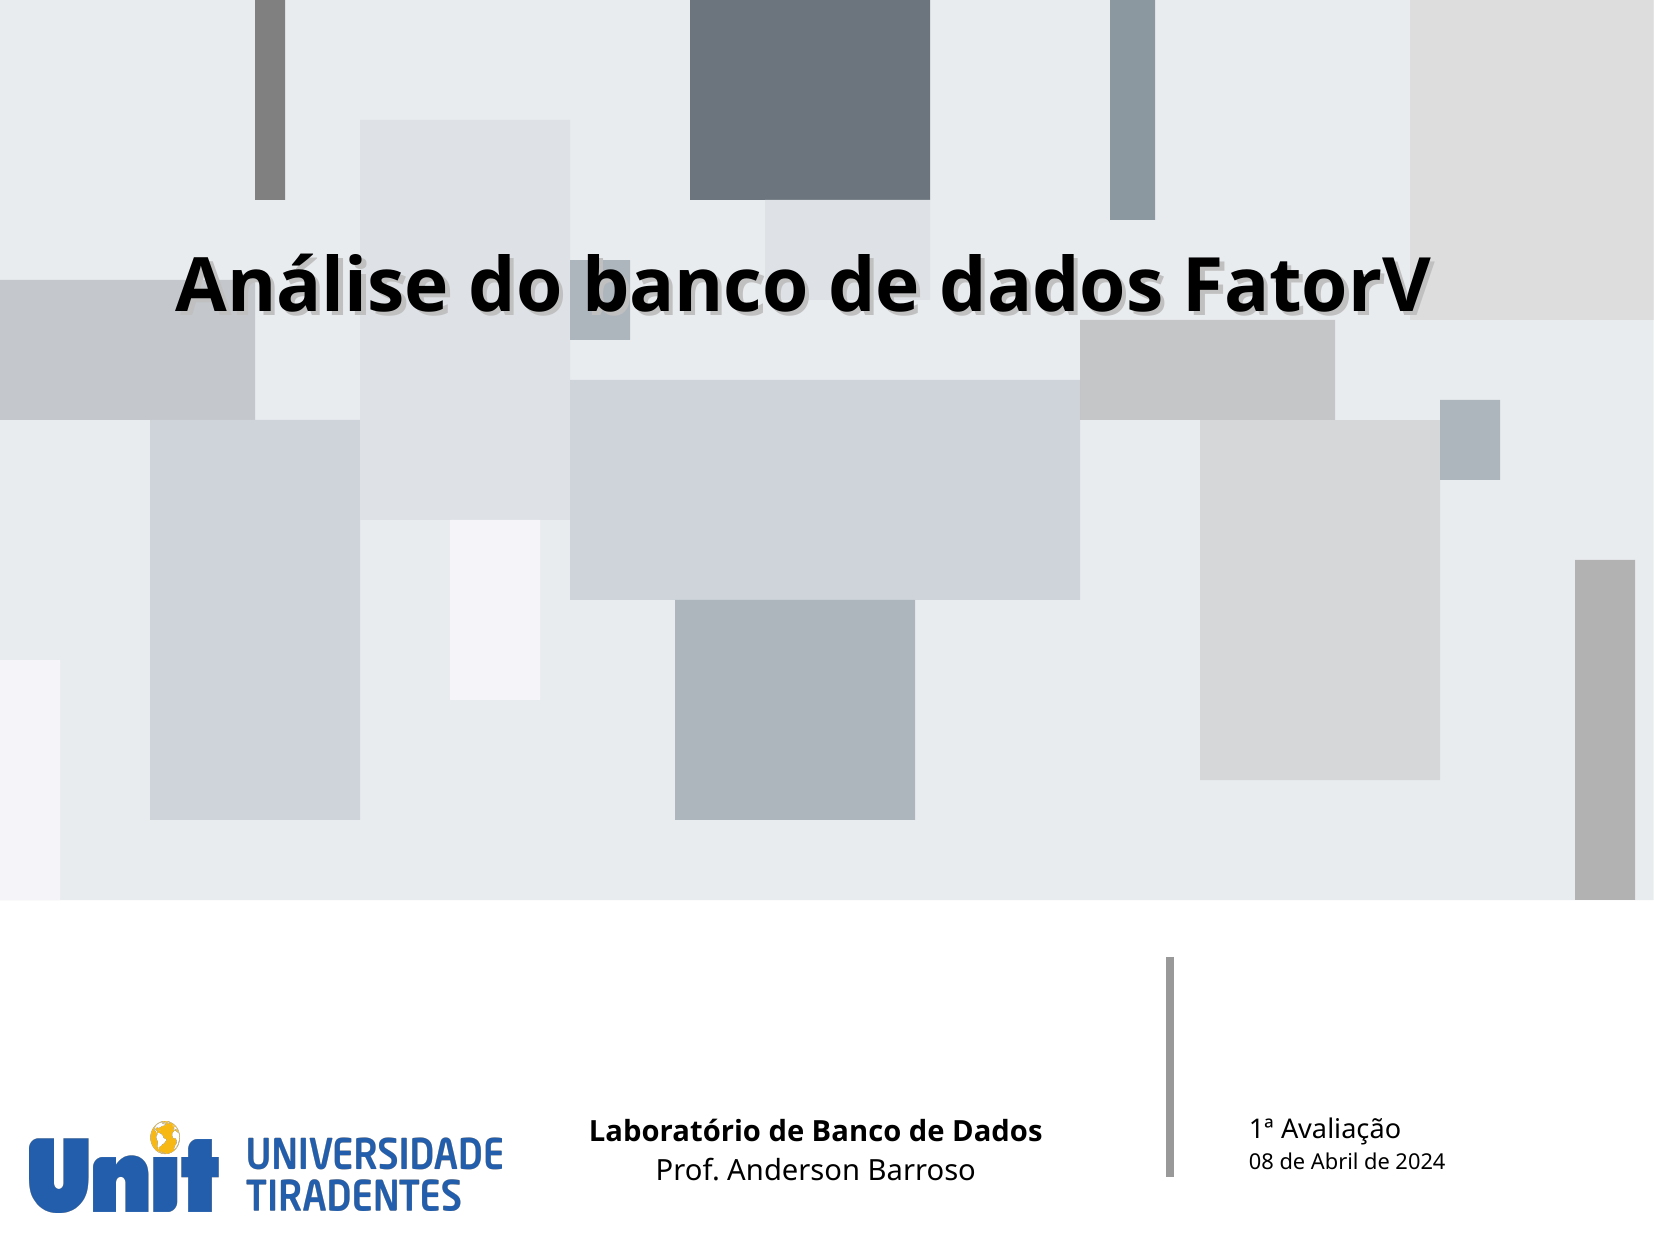

Análise do banco de dados FatorV
Laboratório de Banco de Dados
Prof. Anderson Barroso
1ª Avaliação
08 de Abril de 2024